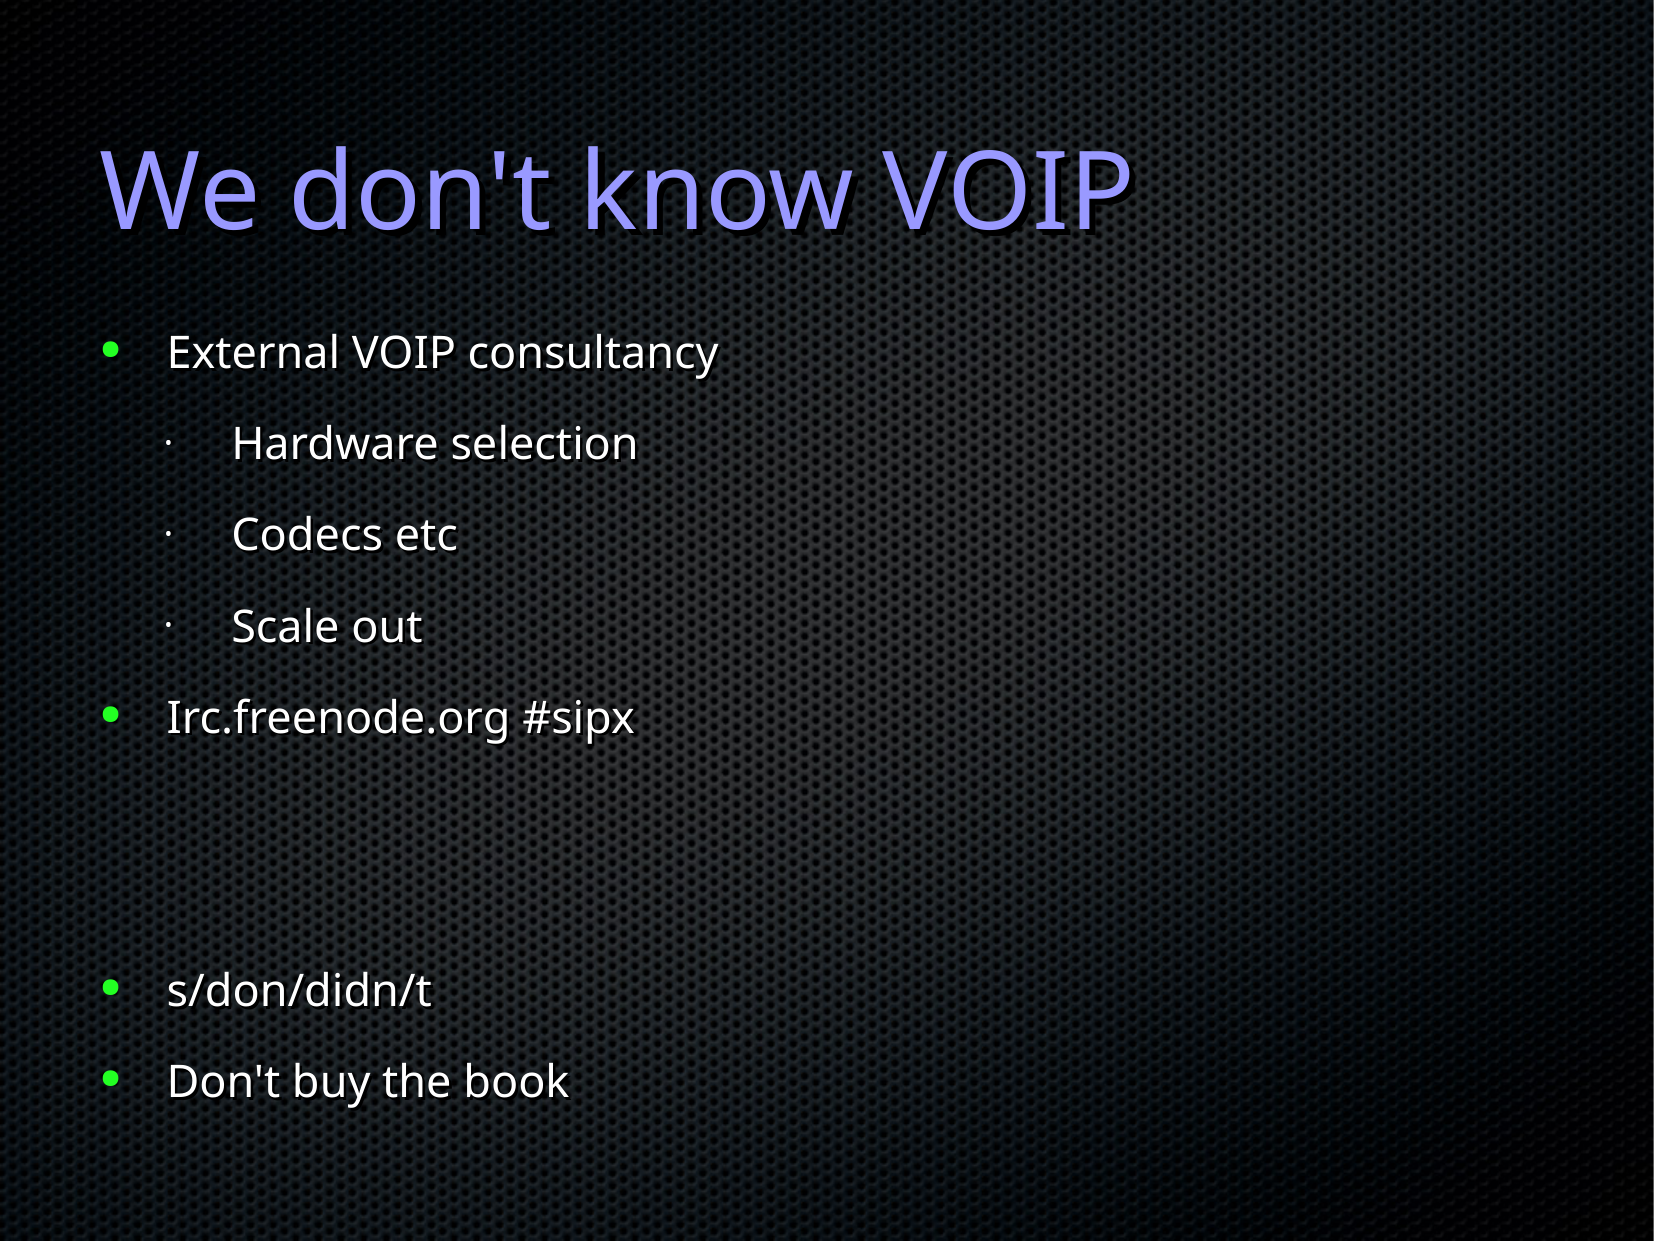

# We don't know VOIP
External VOIP consultancy
Hardware selection
Codecs etc
Scale out
Irc.freenode.org #sipx
s/don/didn/t
Don't buy the book